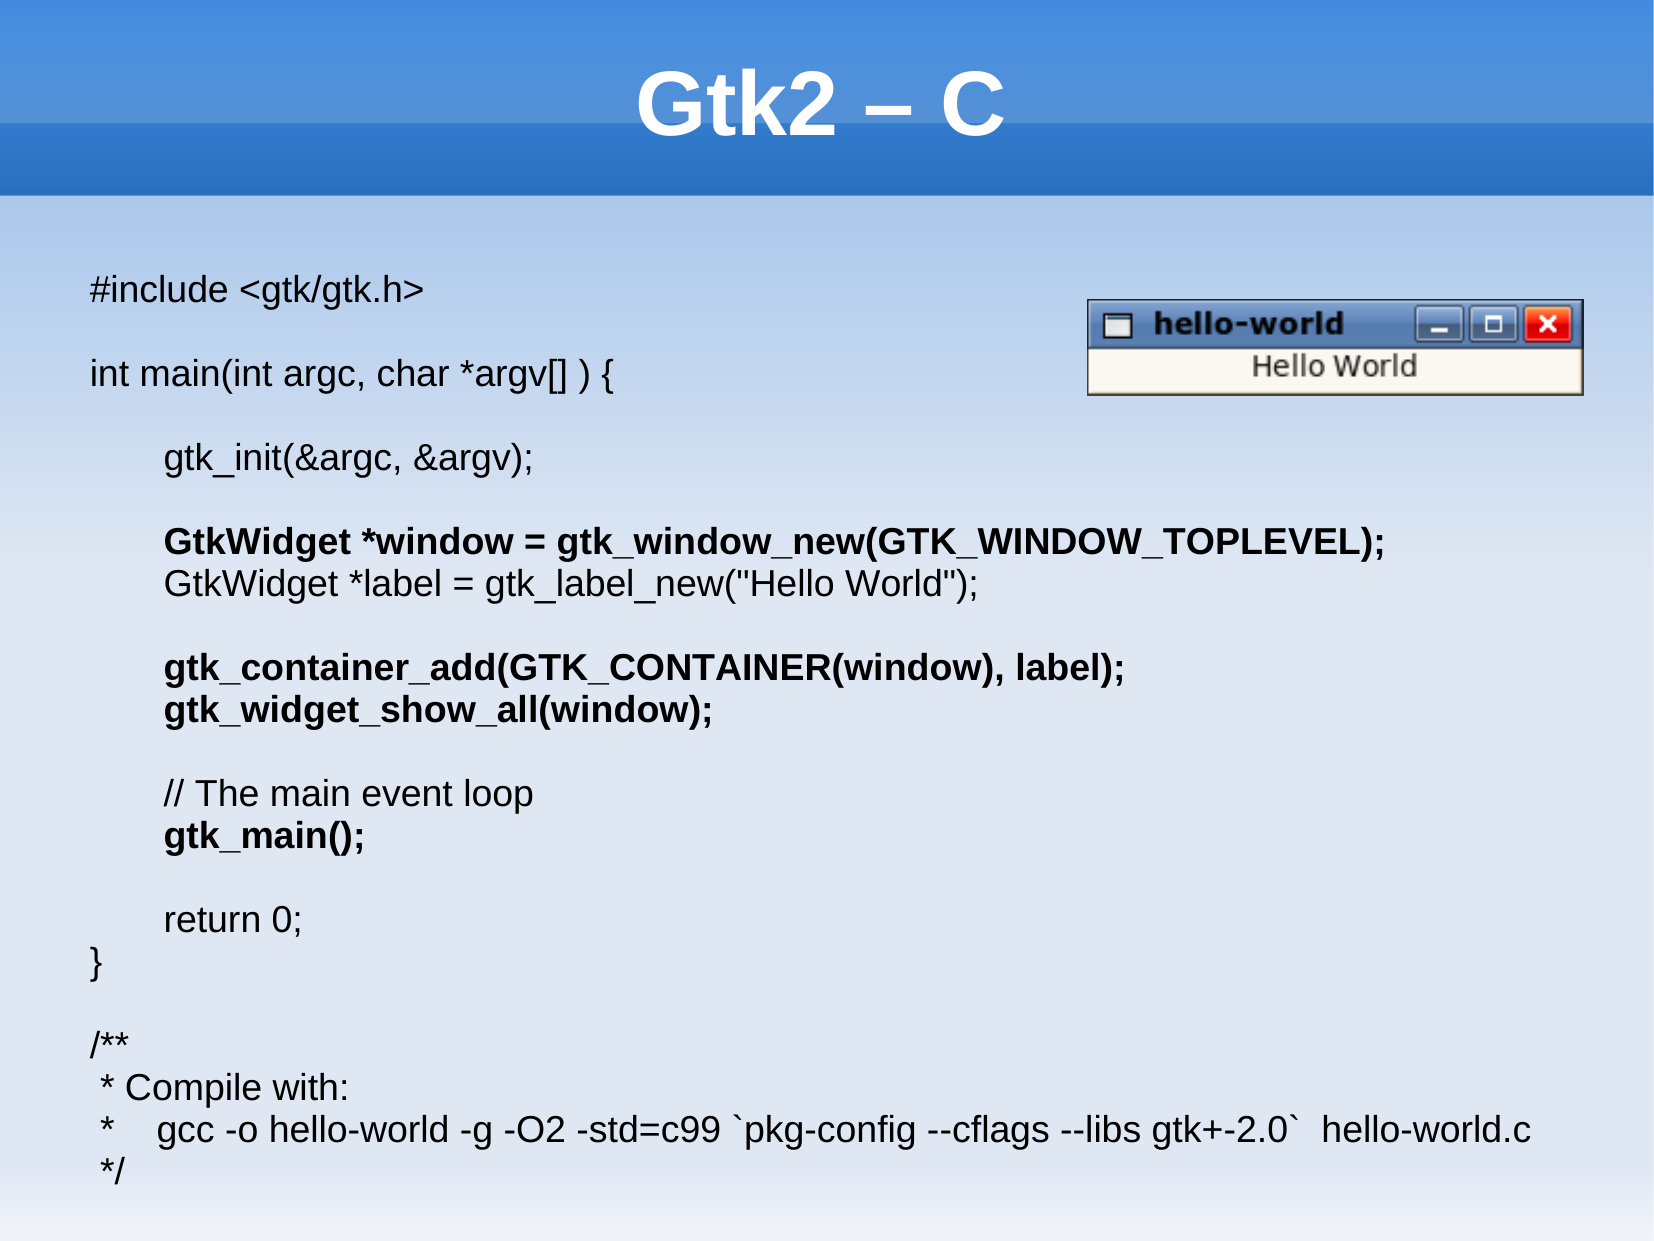

# Gtk2 – C
#include <gtk/gtk.h>
int main(int argc, char *argv[] ) {
	gtk_init(&argc, &argv);
	GtkWidget *window = gtk_window_new(GTK_WINDOW_TOPLEVEL);
	GtkWidget *label = gtk_label_new("Hello World");
	gtk_container_add(GTK_CONTAINER(window), label);
	gtk_widget_show_all(window);
	// The main event loop
	gtk_main();
	return 0;
}
/**
 * Compile with:
 * gcc -o hello-world -g -O2 -std=c99 `pkg-config --cflags --libs gtk+-2.0` hello-world.c
 */